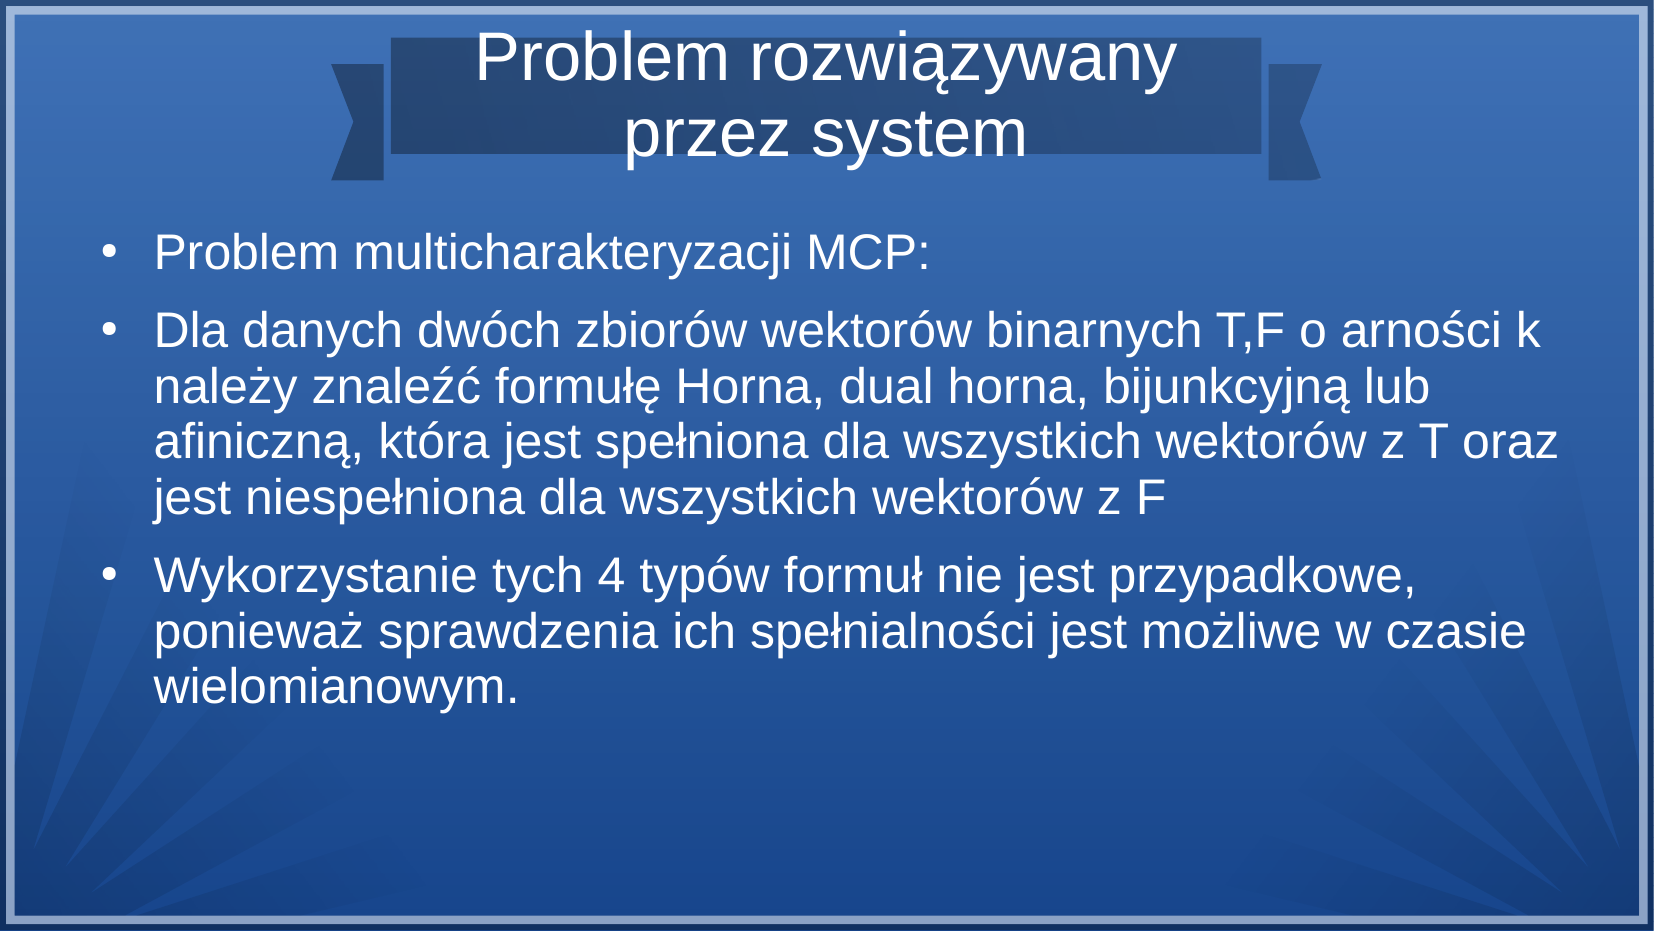

# Problem rozwiązywany przez system
Problem multicharakteryzacji MCP:
Dla danych dwóch zbiorów wektorów binarnych T,F o arności k należy znaleźć formułę Horna, dual horna, bijunkcyjną lub afiniczną, która jest spełniona dla wszystkich wektorów z T oraz jest niespełniona dla wszystkich wektorów z F
Wykorzystanie tych 4 typów formuł nie jest przypadkowe, ponieważ sprawdzenia ich spełnialności jest możliwe w czasie wielomianowym.